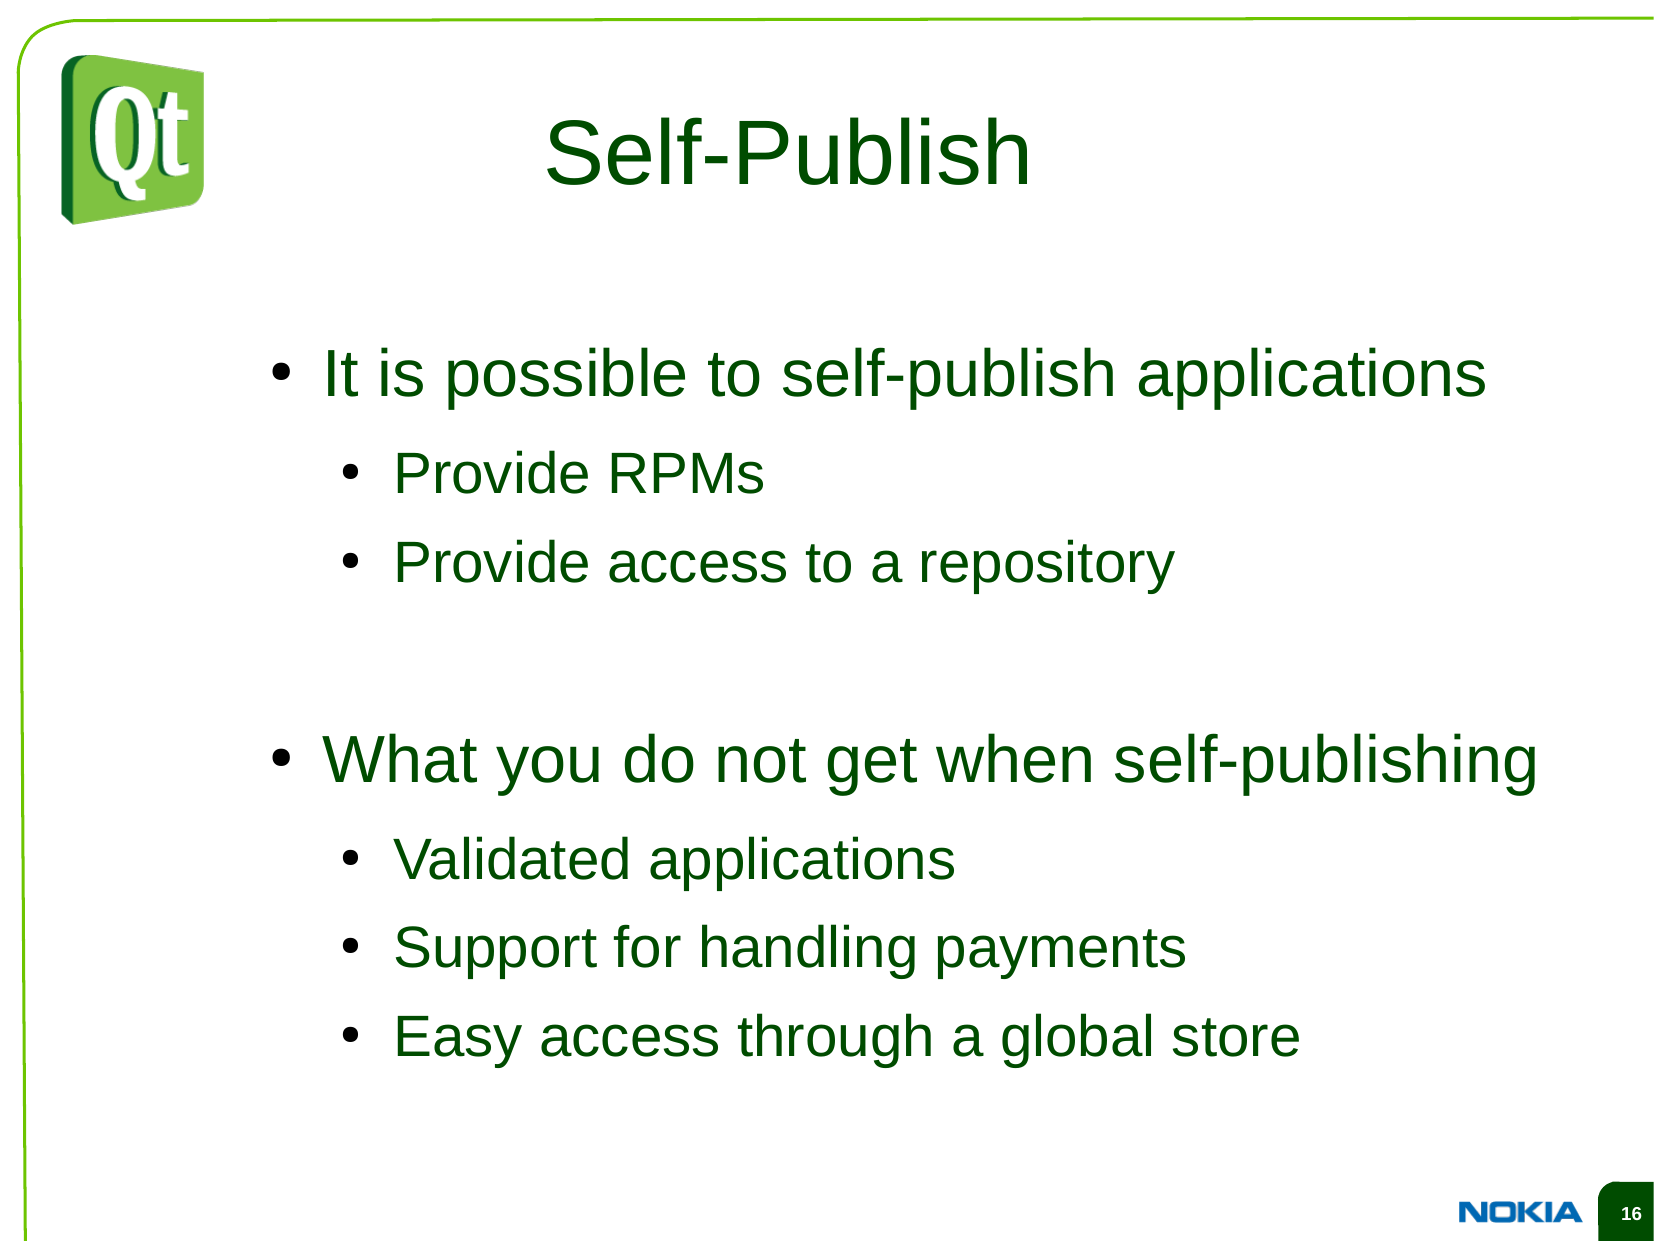

# Self-Publish
It is possible to self-publish applications
Provide RPMs
Provide access to a repository
What you do not get when self-publishing
Validated applications
Support for handling payments
Easy access through a global store